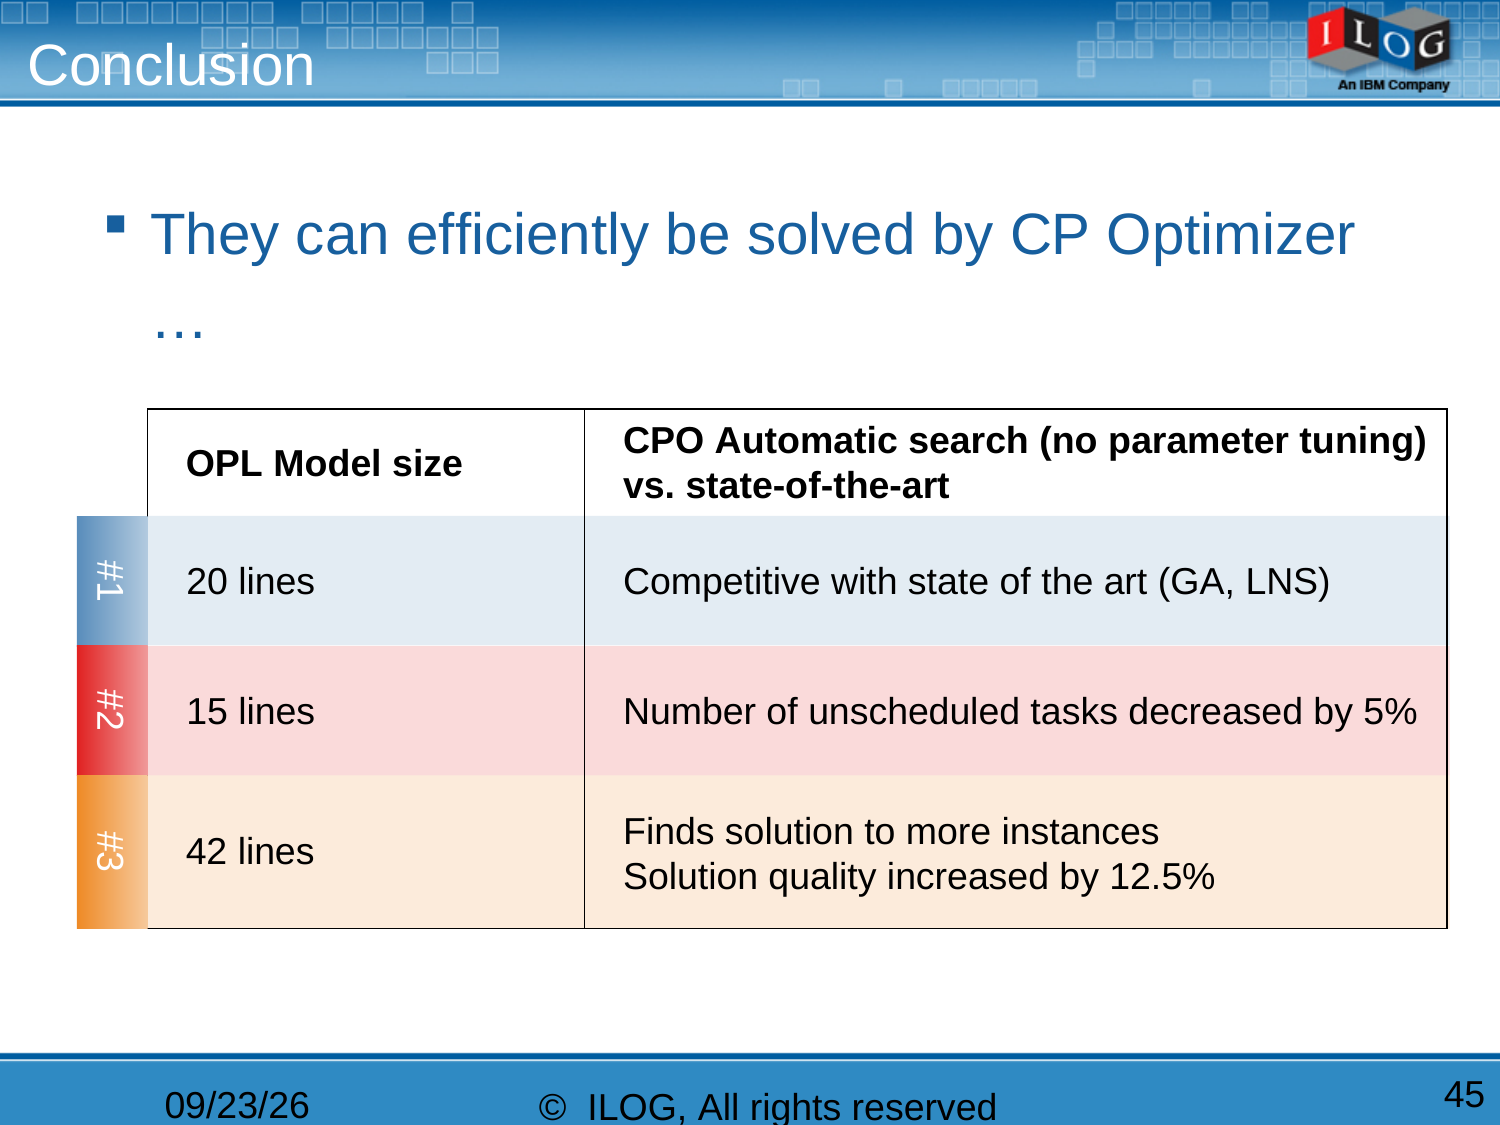

# Conclusion
They can efficiently be solved by CP Optimizer …
CPO Automatic search (no parameter tuning)
vs. state-of-the-art
OPL Model size
#1
20 lines
Competitive with state of the art (GA, LNS)
#2
15 lines
Number of unscheduled tasks decreased by 5%
#3
Finds solution to more instances
Solution quality increased by 12.5%
42 lines
45
© ILOG, All rights reserved